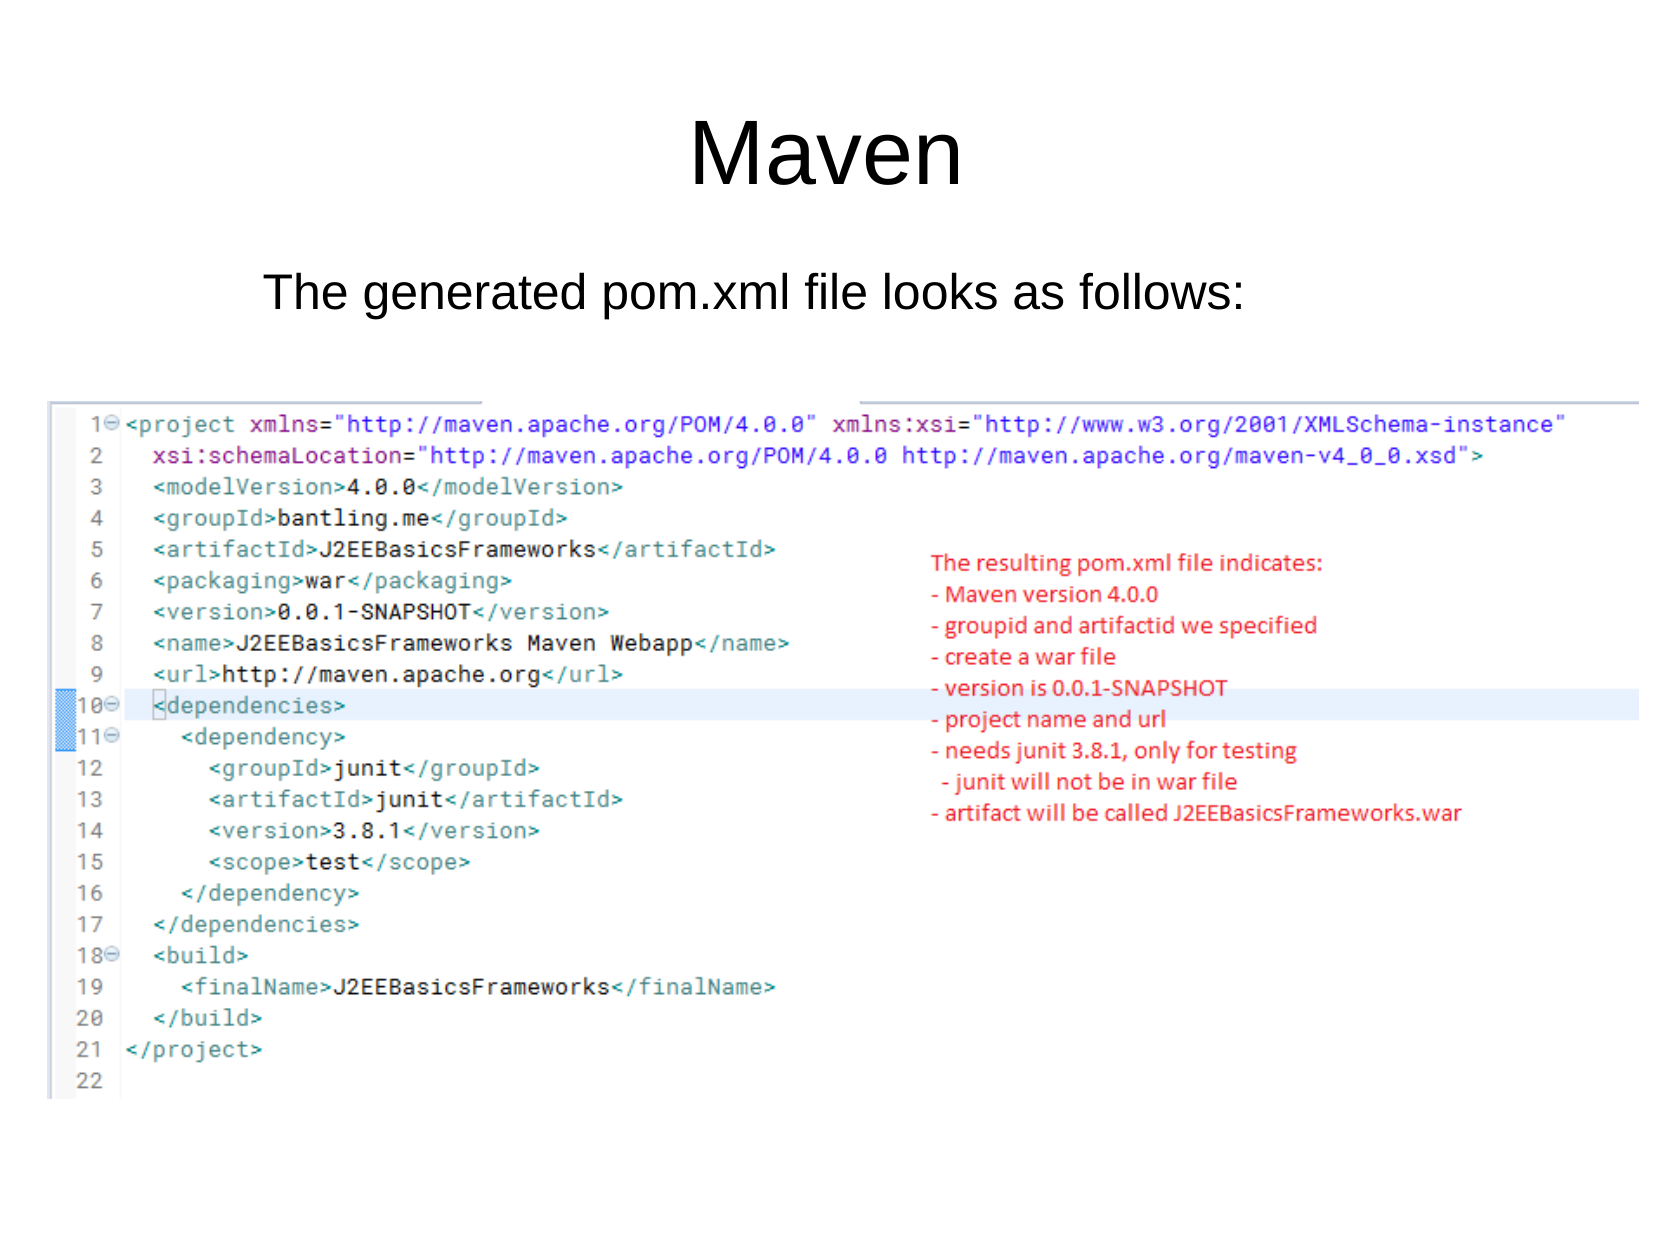

# Maven
The generated pom.xml file looks as follows: